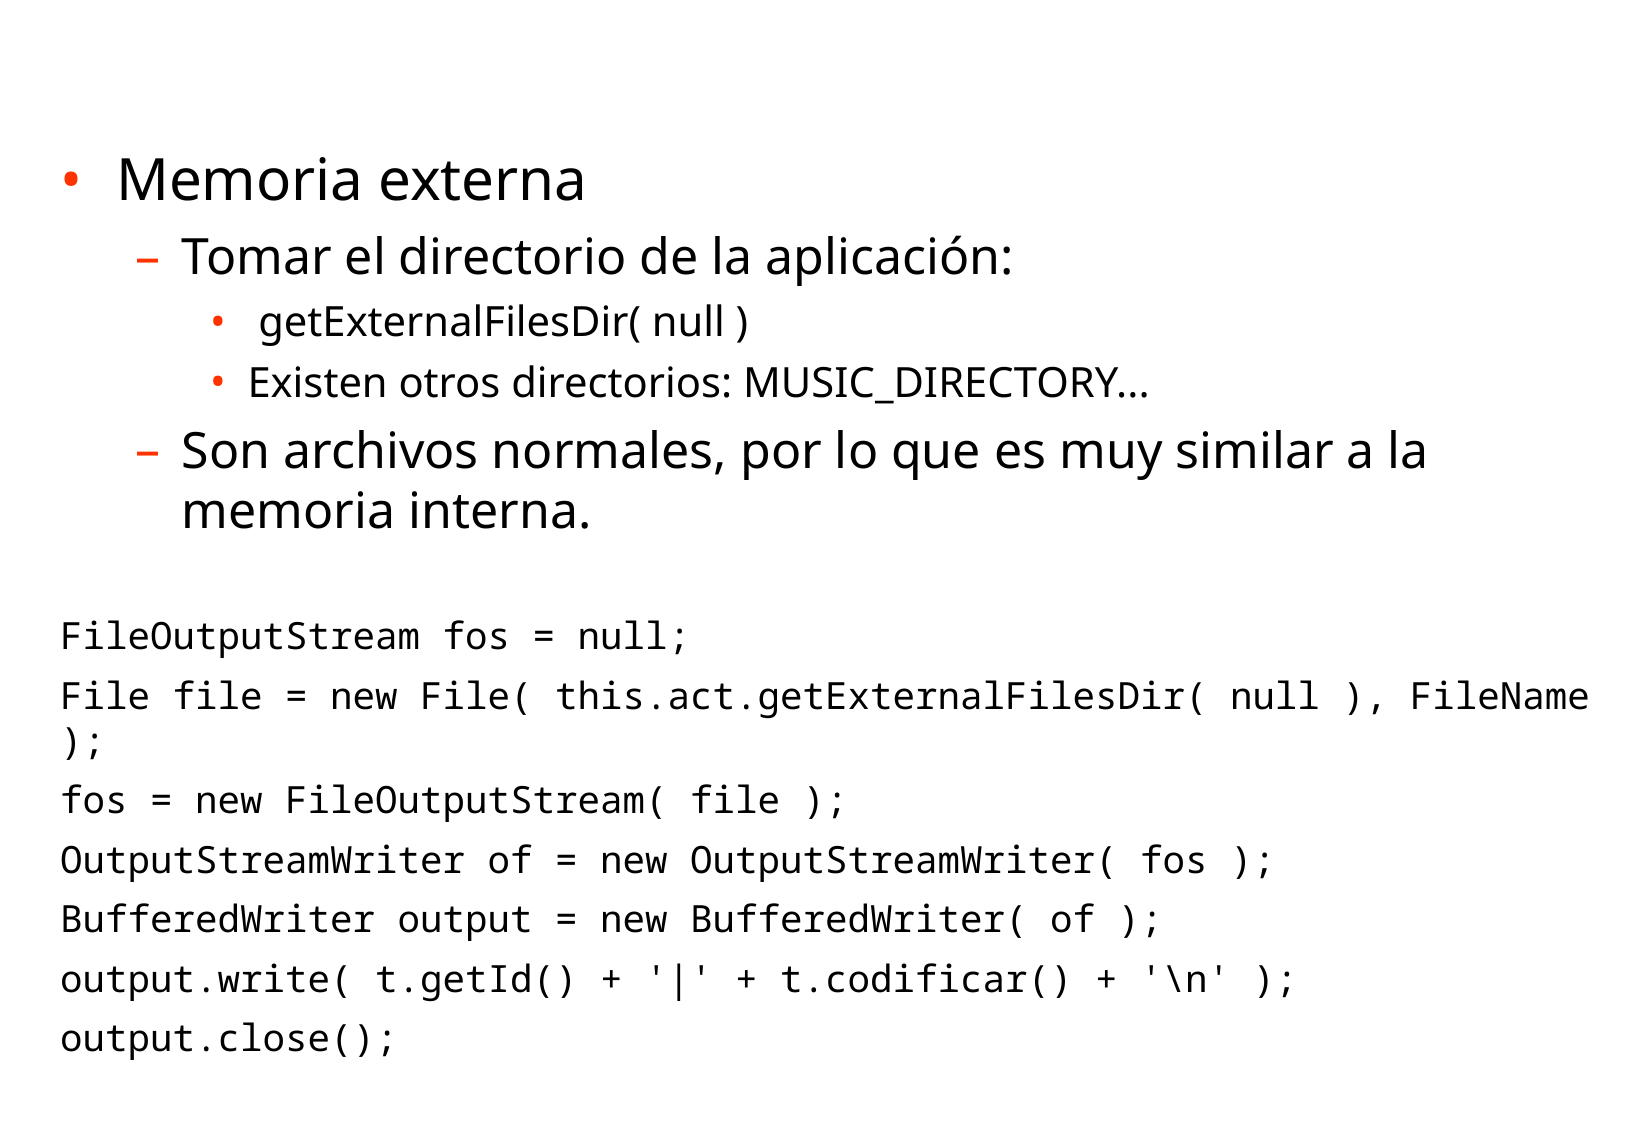

# Memoria externa
Tomar el directorio de la aplicación:
 getExternalFilesDir( null )
Existen otros directorios: MUSIC_DIRECTORY...
Son archivos normales, por lo que es muy similar a la memoria interna.
FileOutputStream fos = null;
File file = new File( this.act.getExternalFilesDir( null ), FileName );
fos = new FileOutputStream( file );
OutputStreamWriter of = new OutputStreamWriter( fos );
BufferedWriter output = new BufferedWriter( of );
output.write( t.getId() + '|' + t.codificar() + '\n' );
output.close();